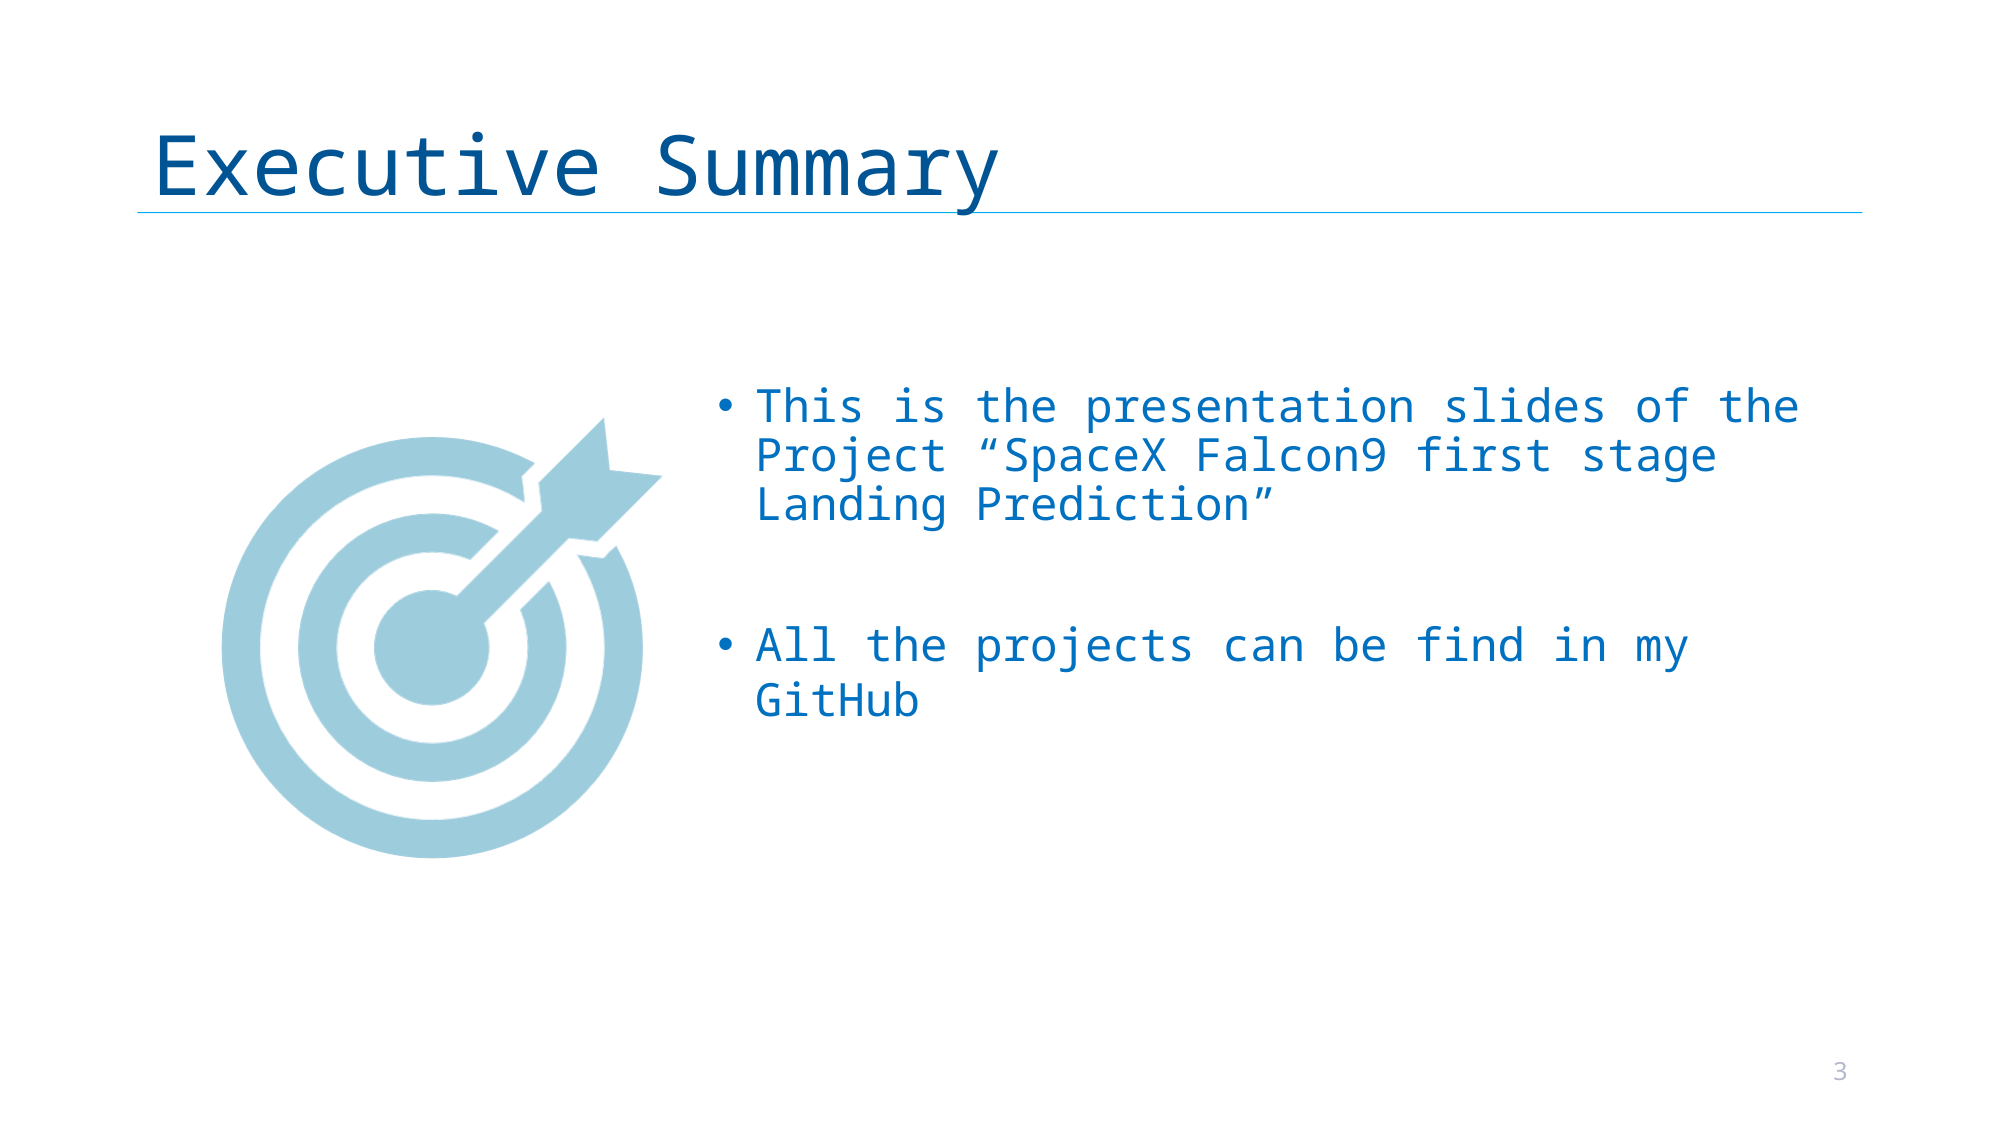

# Executive Summary
This is the presentation slides of the Project “SpaceX Falcon9 first stage Landing Prediction”
All the projects can be find in my GitHub